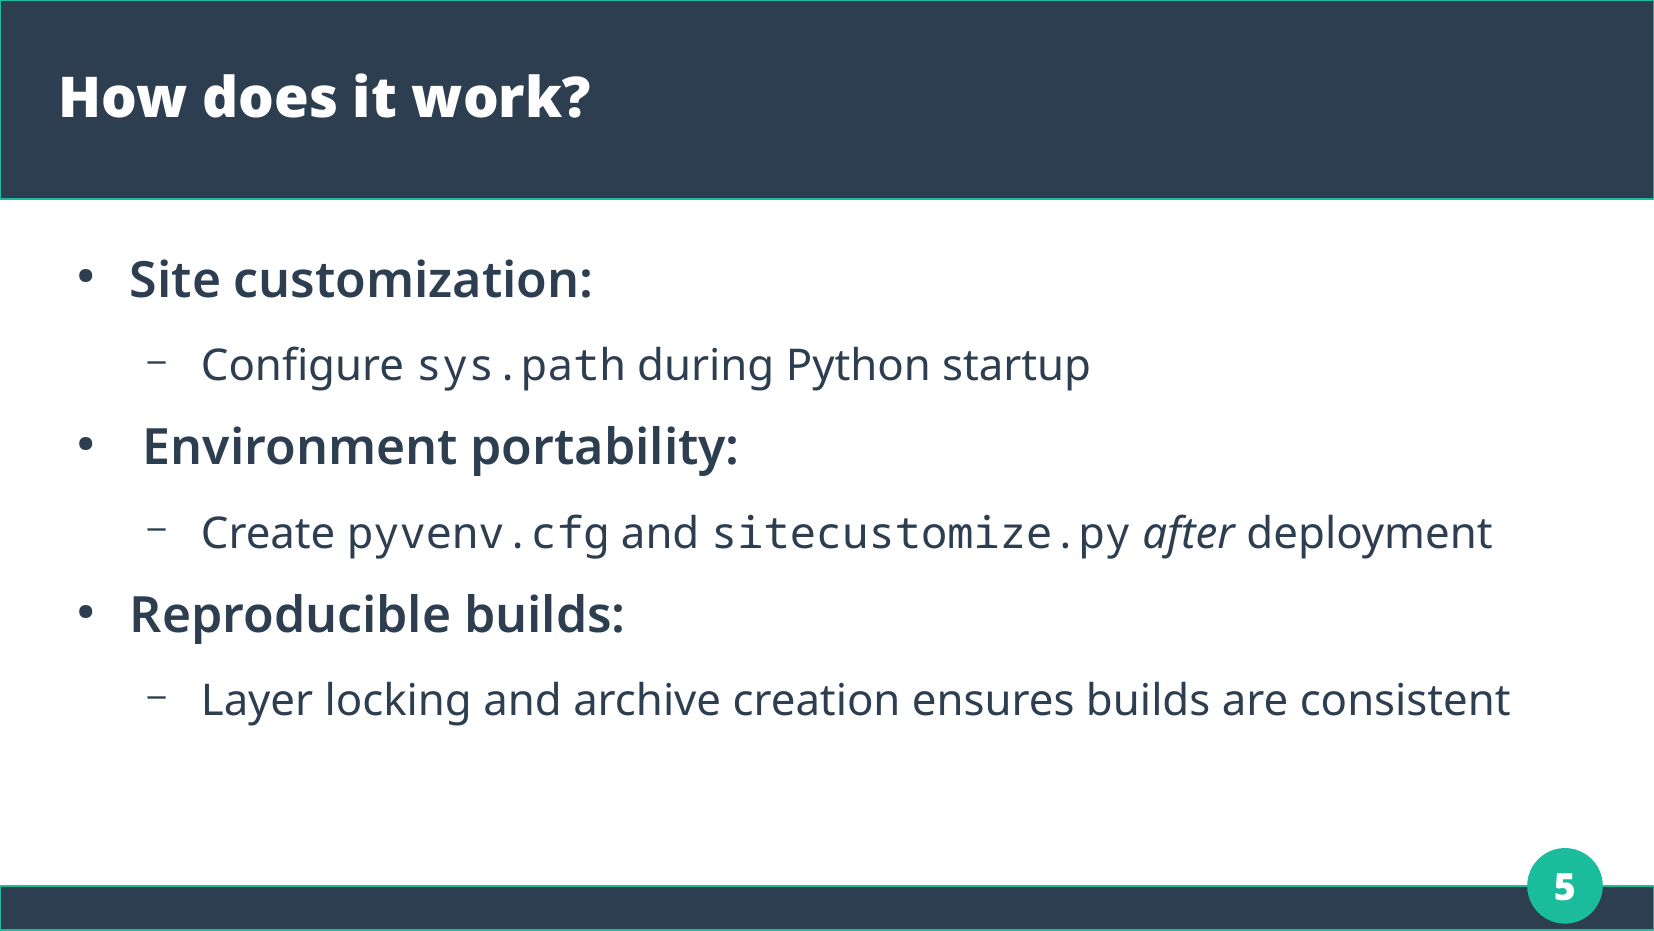

# How does it work?
Site customization:
Configure sys.path during Python startup
 Environment portability:
Create pyvenv.cfg and sitecustomize.py after deployment
Reproducible builds:
Layer locking and archive creation ensures builds are consistent
5